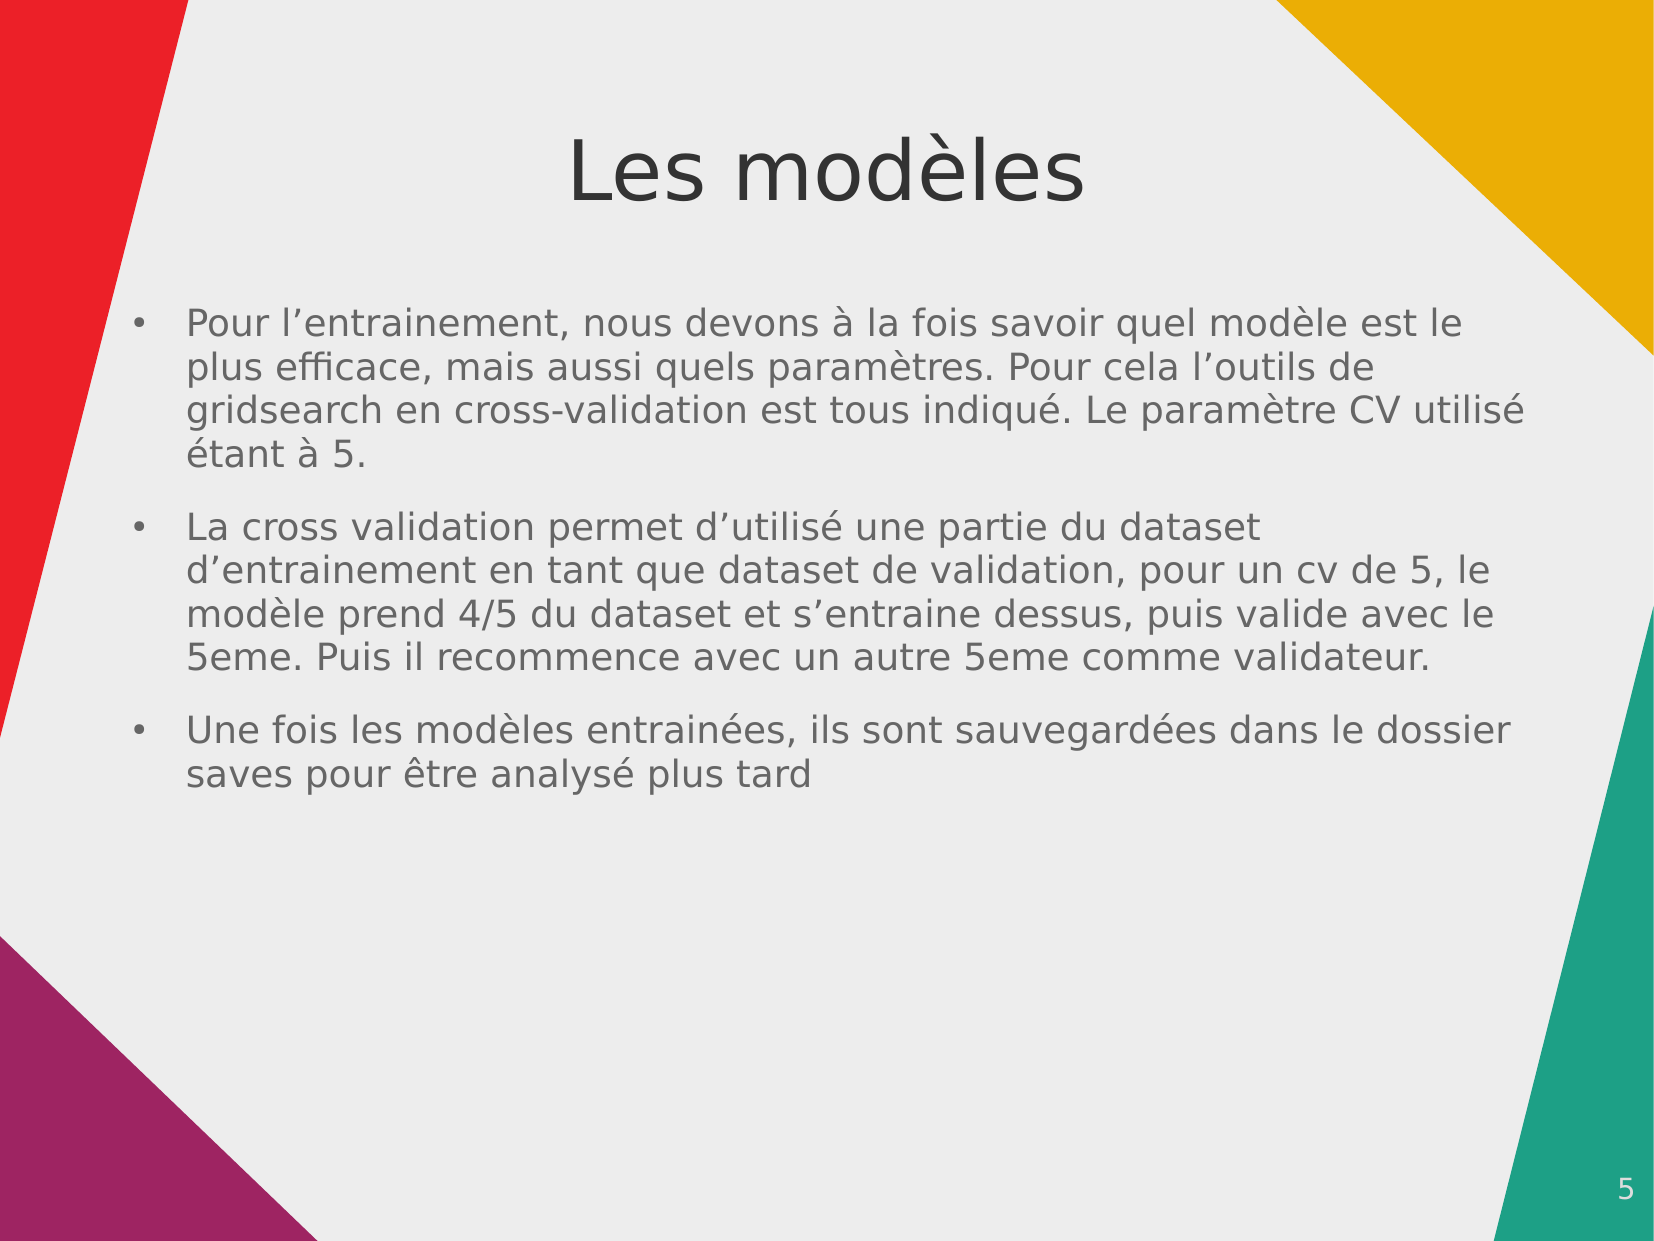

# Les modèles
Pour l’entrainement, nous devons à la fois savoir quel modèle est le plus efficace, mais aussi quels paramètres. Pour cela l’outils de gridsearch en cross-validation est tous indiqué. Le paramètre CV utilisé étant à 5.
La cross validation permet d’utilisé une partie du dataset d’entrainement en tant que dataset de validation, pour un cv de 5, le modèle prend 4/5 du dataset et s’entraine dessus, puis valide avec le 5eme. Puis il recommence avec un autre 5eme comme validateur.
Une fois les modèles entrainées, ils sont sauvegardées dans le dossier saves pour être analysé plus tard
5